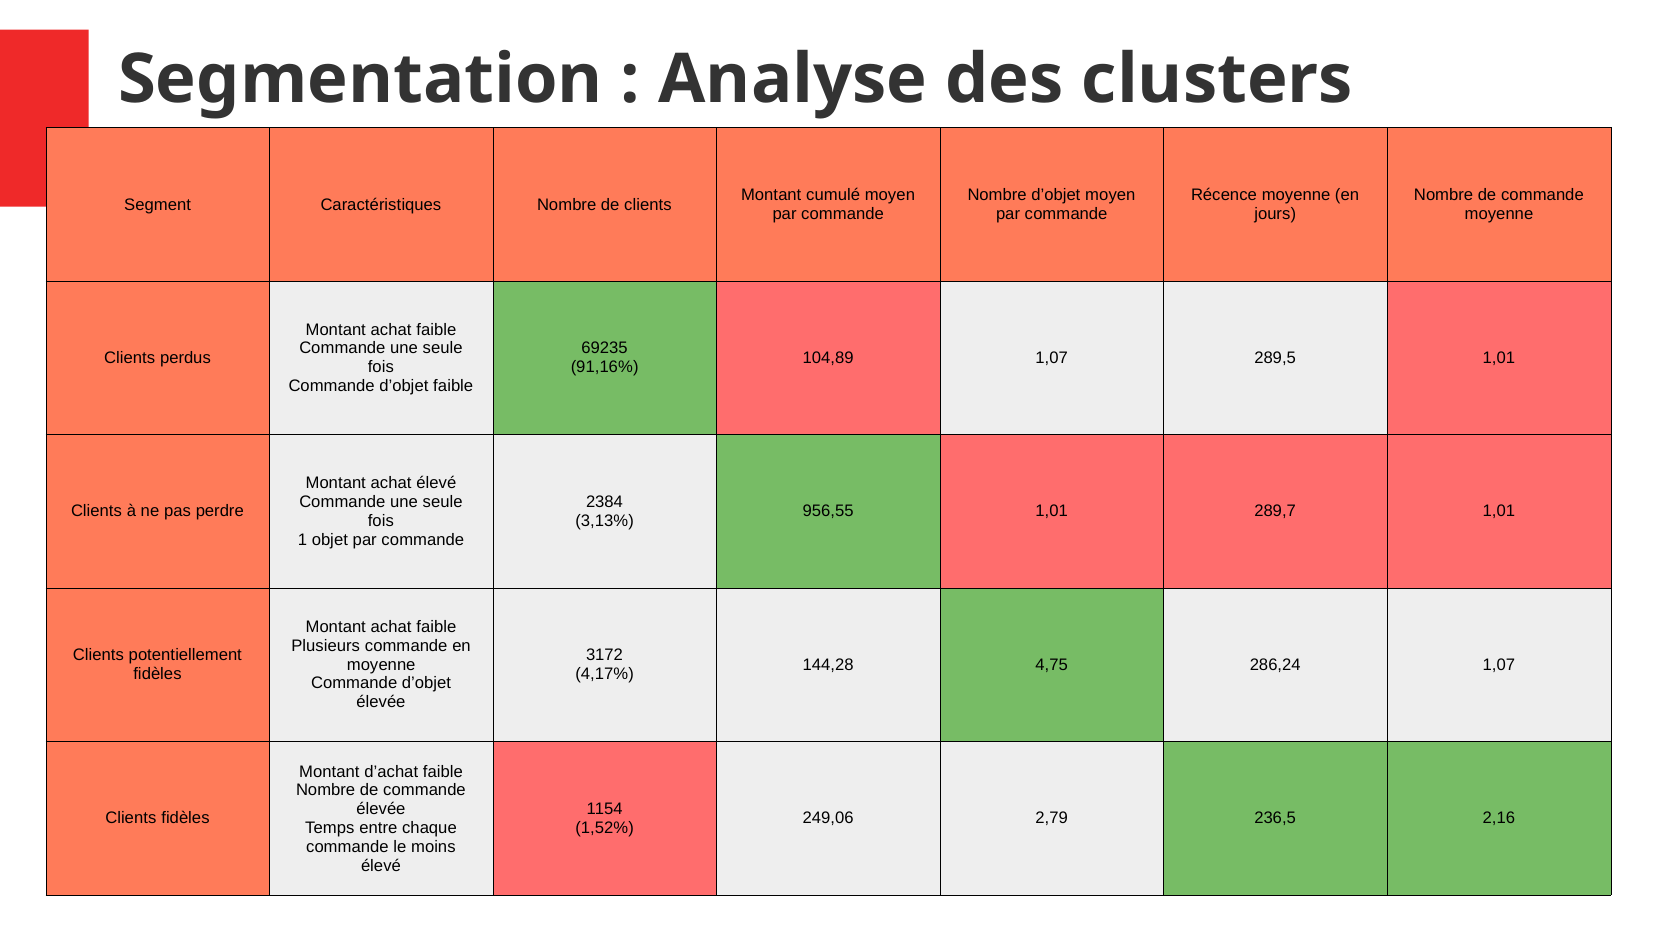

# Segmentation : Analyse des clusters
| Segment | Caractéristiques | Nombre de clients | Montant cumulé moyen par commande | Nombre d’objet moyen par commande | Récence moyenne (en jours) | Nombre de commande moyenne |
| --- | --- | --- | --- | --- | --- | --- |
| Clients perdus | Montant achat faible Commande une seule fois Commande d’objet faible | 69235 (91,16%) | 104,89 | 1,07 | 289,5 | 1,01 |
| Clients à ne pas perdre | Montant achat élevé Commande une seule fois 1 objet par commande | 2384 (3,13%) | 956,55 | 1,01 | 289,7 | 1,01 |
| Clients potentiellement fidèles | Montant achat faible Plusieurs commande en moyenne Commande d’objet élevée | 3172 (4,17%) | 144,28 | 4,75 | 286,24 | 1,07 |
| Clients fidèles | Montant d’achat faible Nombre de commande élevée Temps entre chaque commande le moins élevé | 1154 (1,52%) | 249,06 | 2,79 | 236,5 | 2,16 |
25